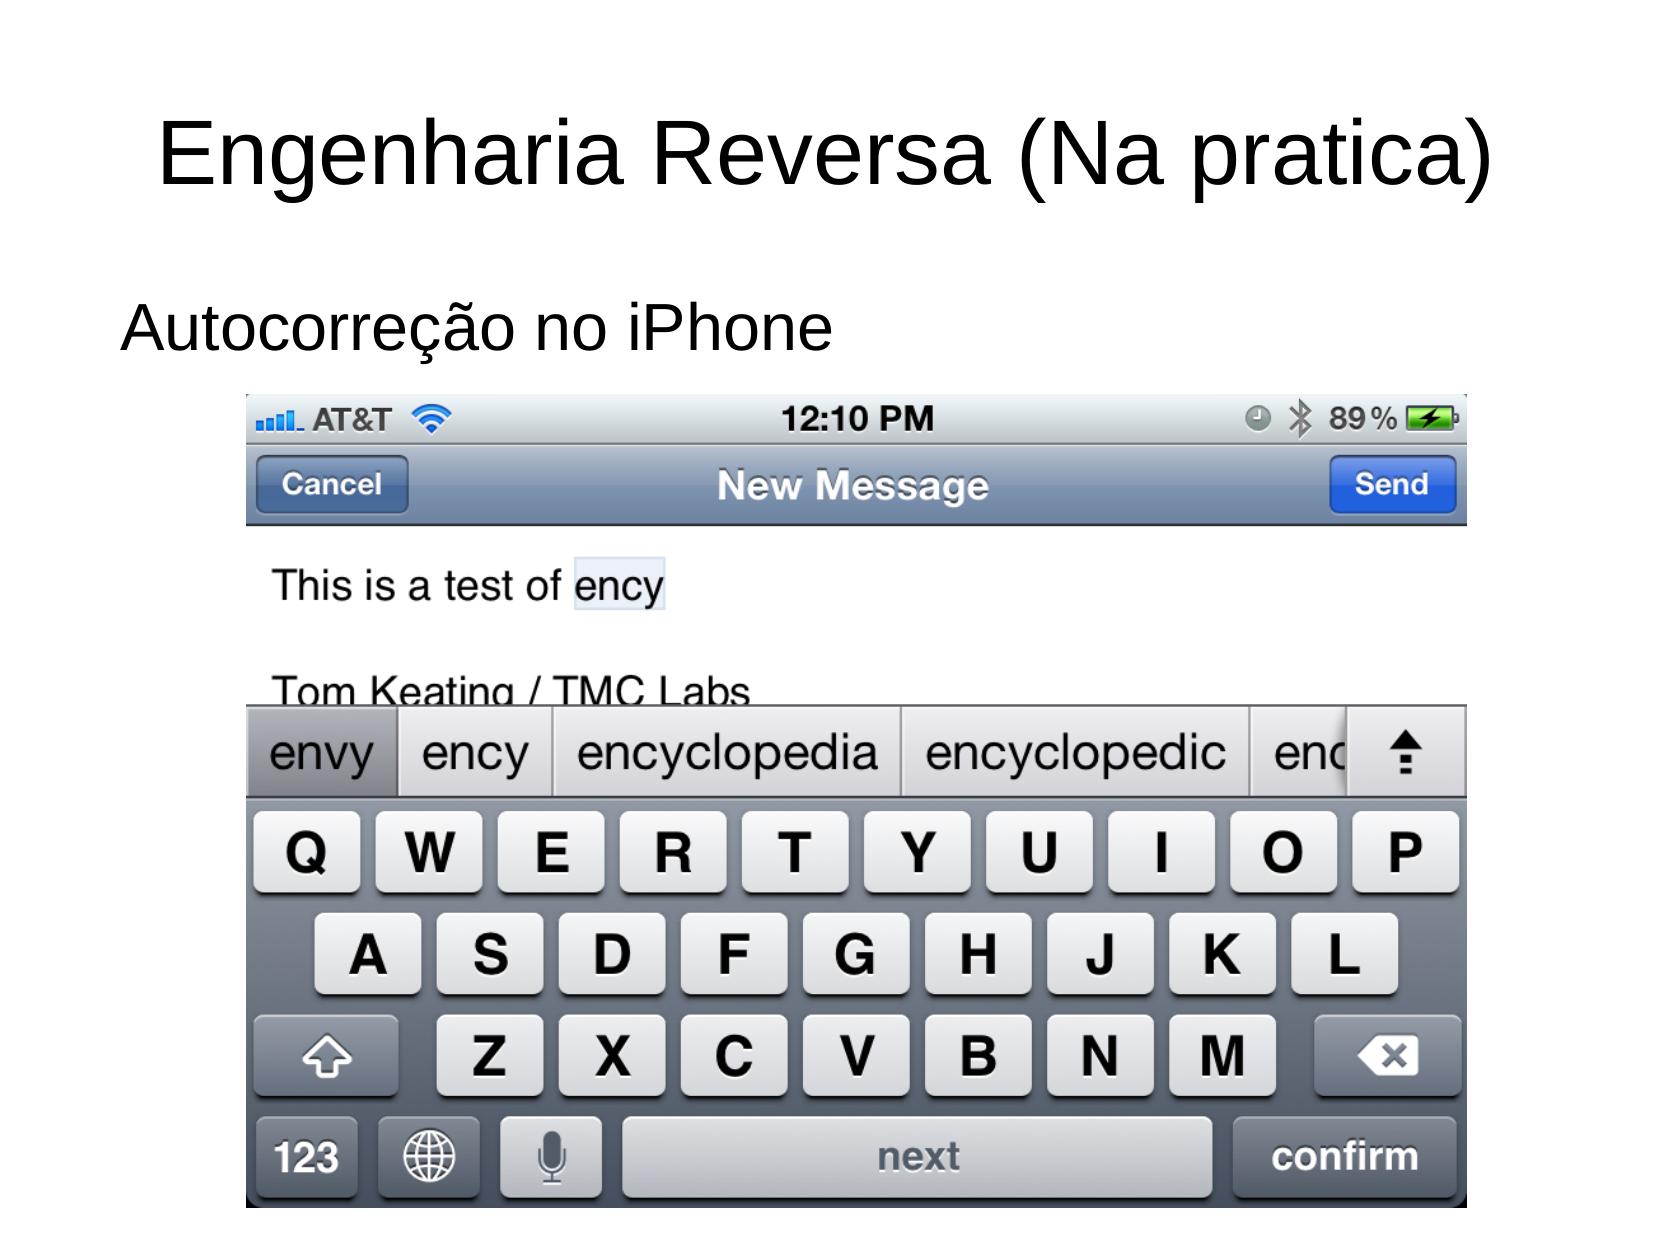

# Engenharia Reversa (Na pratica)
Autocorreção no iPhone